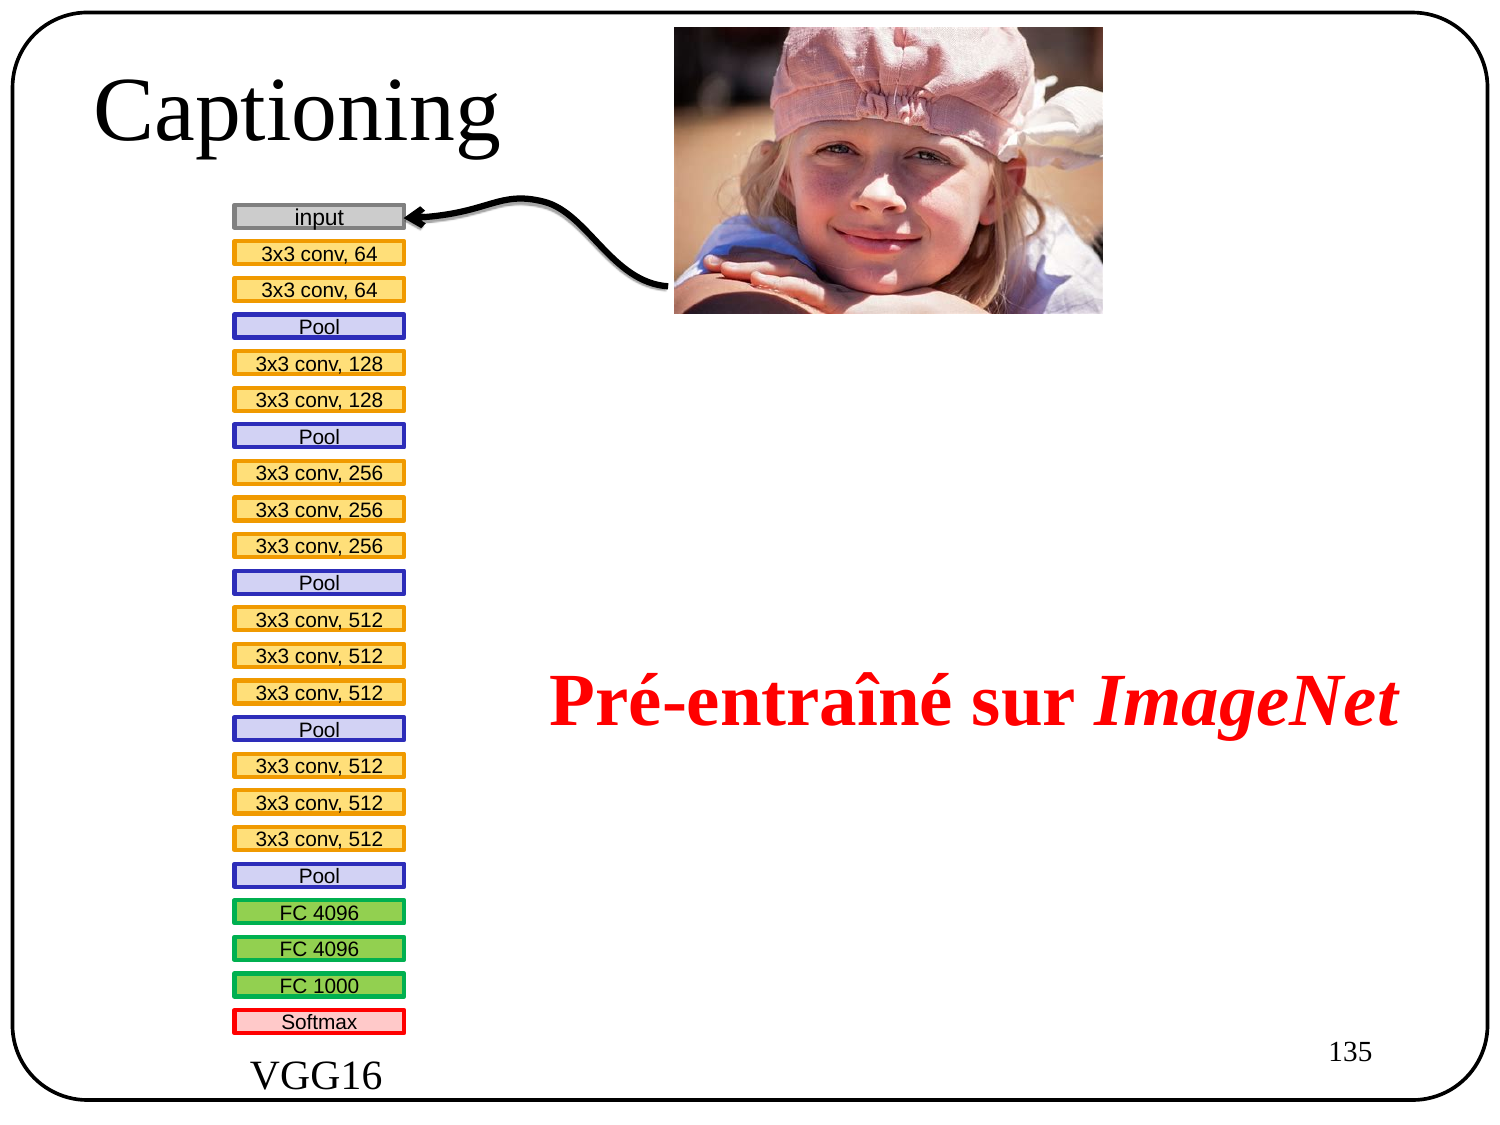

# Captioning
input
3x3 conv, 64
3x3 conv, 64
Pool
3x3 conv, 128
3x3 conv, 128
Pool
3x3 conv, 256
3x3 conv, 256
3x3 conv, 256
Pool
3x3 conv, 512
Pré-entraîné sur ImageNet
3x3 conv, 512
3x3 conv, 512
Pool
3x3 conv, 512
3x3 conv, 512
3x3 conv, 512
Pool
FC 4096
FC 4096
FC 1000
Softmax
VGG16